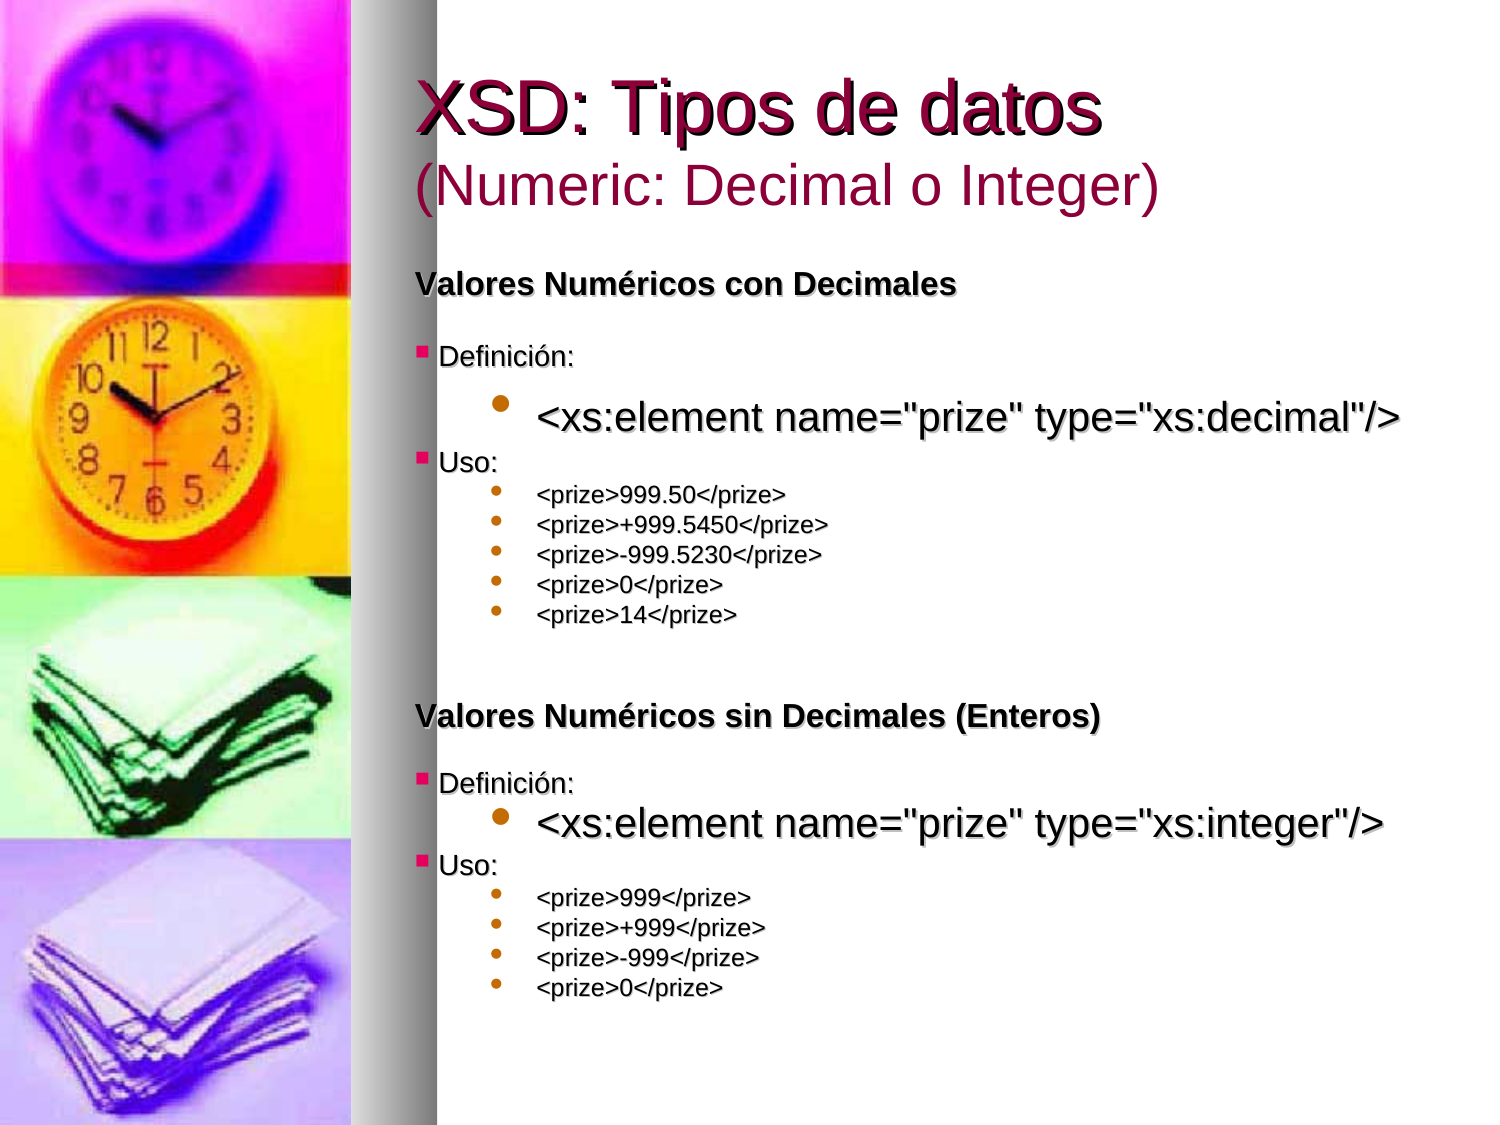

# XSD: Tipos de datos (Numeric: Decimal o Integer)
Valores Numéricos con Decimales
 Definición:
<xs:element name="prize" type="xs:decimal"/>
 Uso:
<prize>999.50</prize>
<prize>+999.5450</prize>
<prize>-999.5230</prize>
<prize>0</prize>
<prize>14</prize>
Valores Numéricos sin Decimales (Enteros)
 Definición:
<xs:element name="prize" type="xs:integer"/>
 Uso:
<prize>999</prize>
<prize>+999</prize>
<prize>-999</prize>
<prize>0</prize>